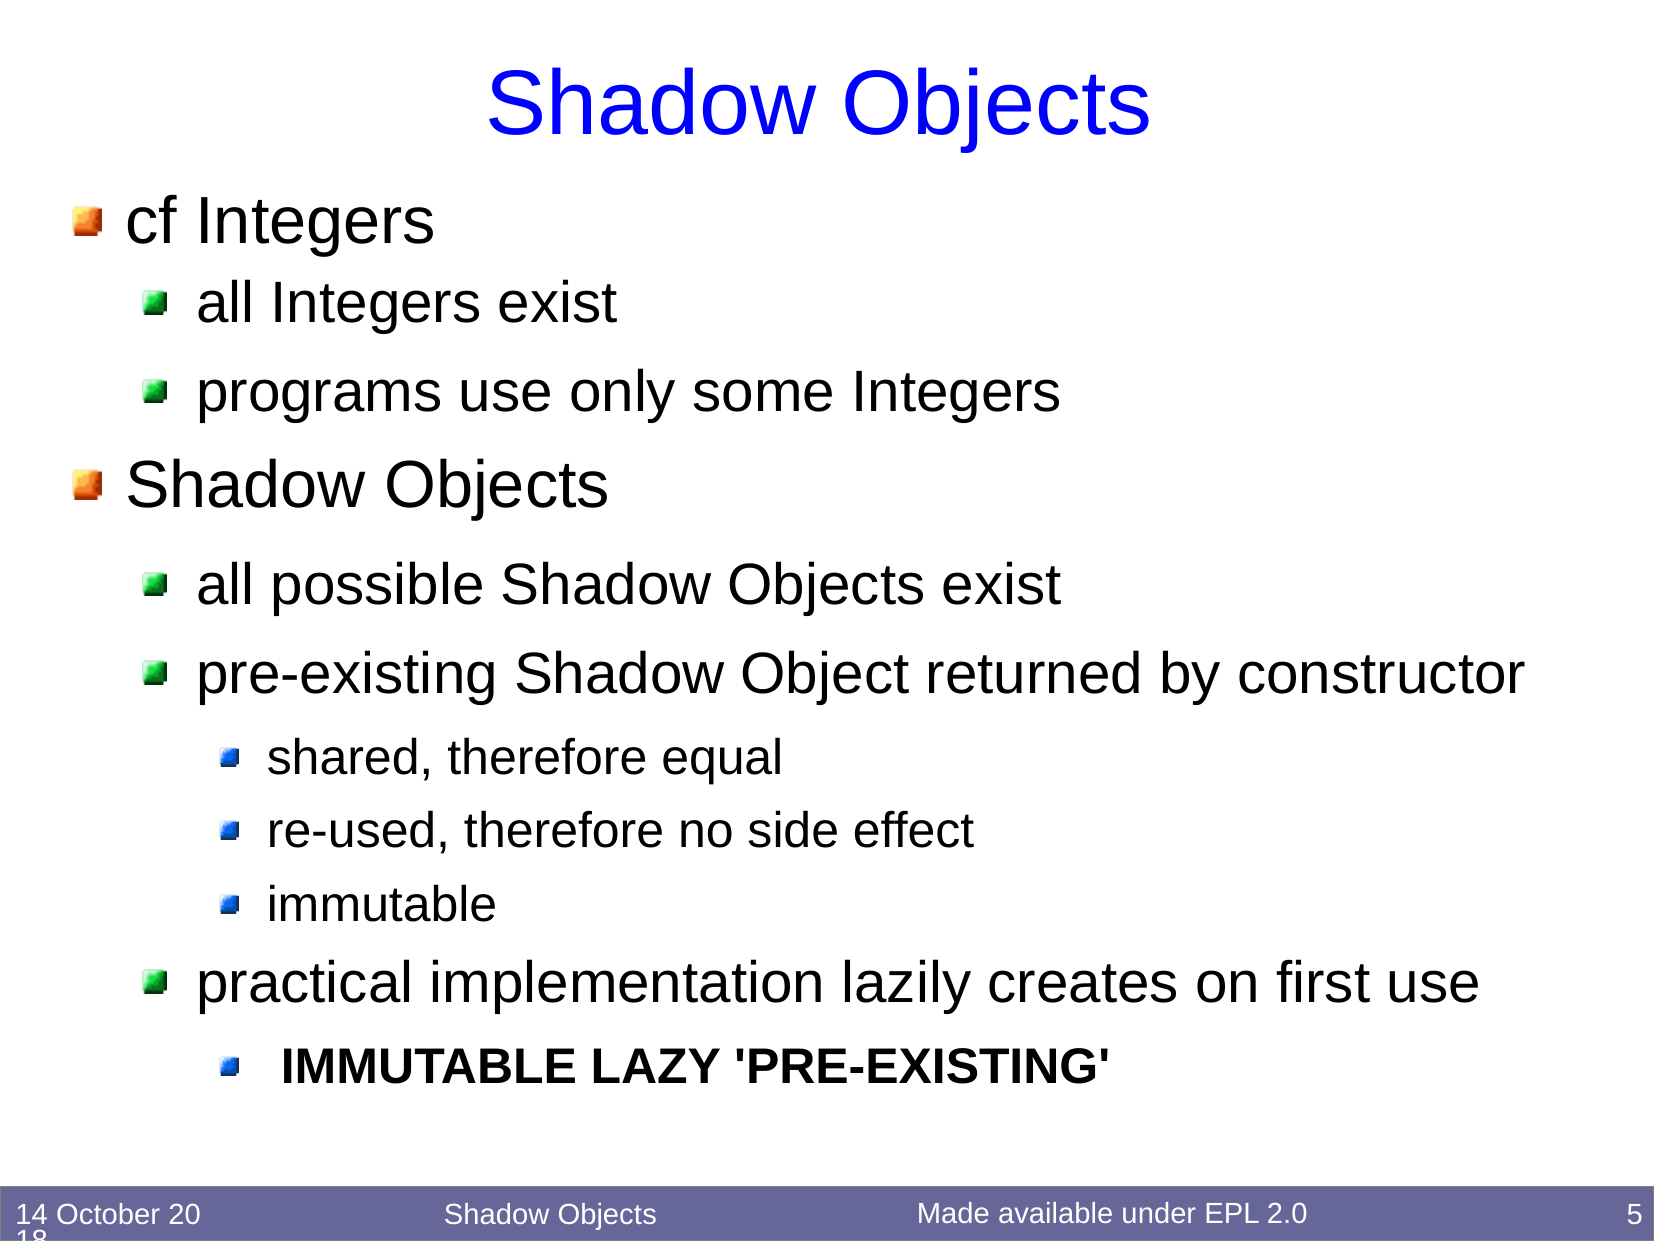

# Shadow Objects
cf Integers
all Integers exist
programs use only some Integers
Shadow Objects
all possible Shadow Objects exist
pre-existing Shadow Object returned by constructor
shared, therefore equal
re-used, therefore no side effect
immutable
practical implementation lazily creates on first use
 IMMUTABLE LAZY 'PRE-EXISTING'
14 October 2018
Shadow Objects
5